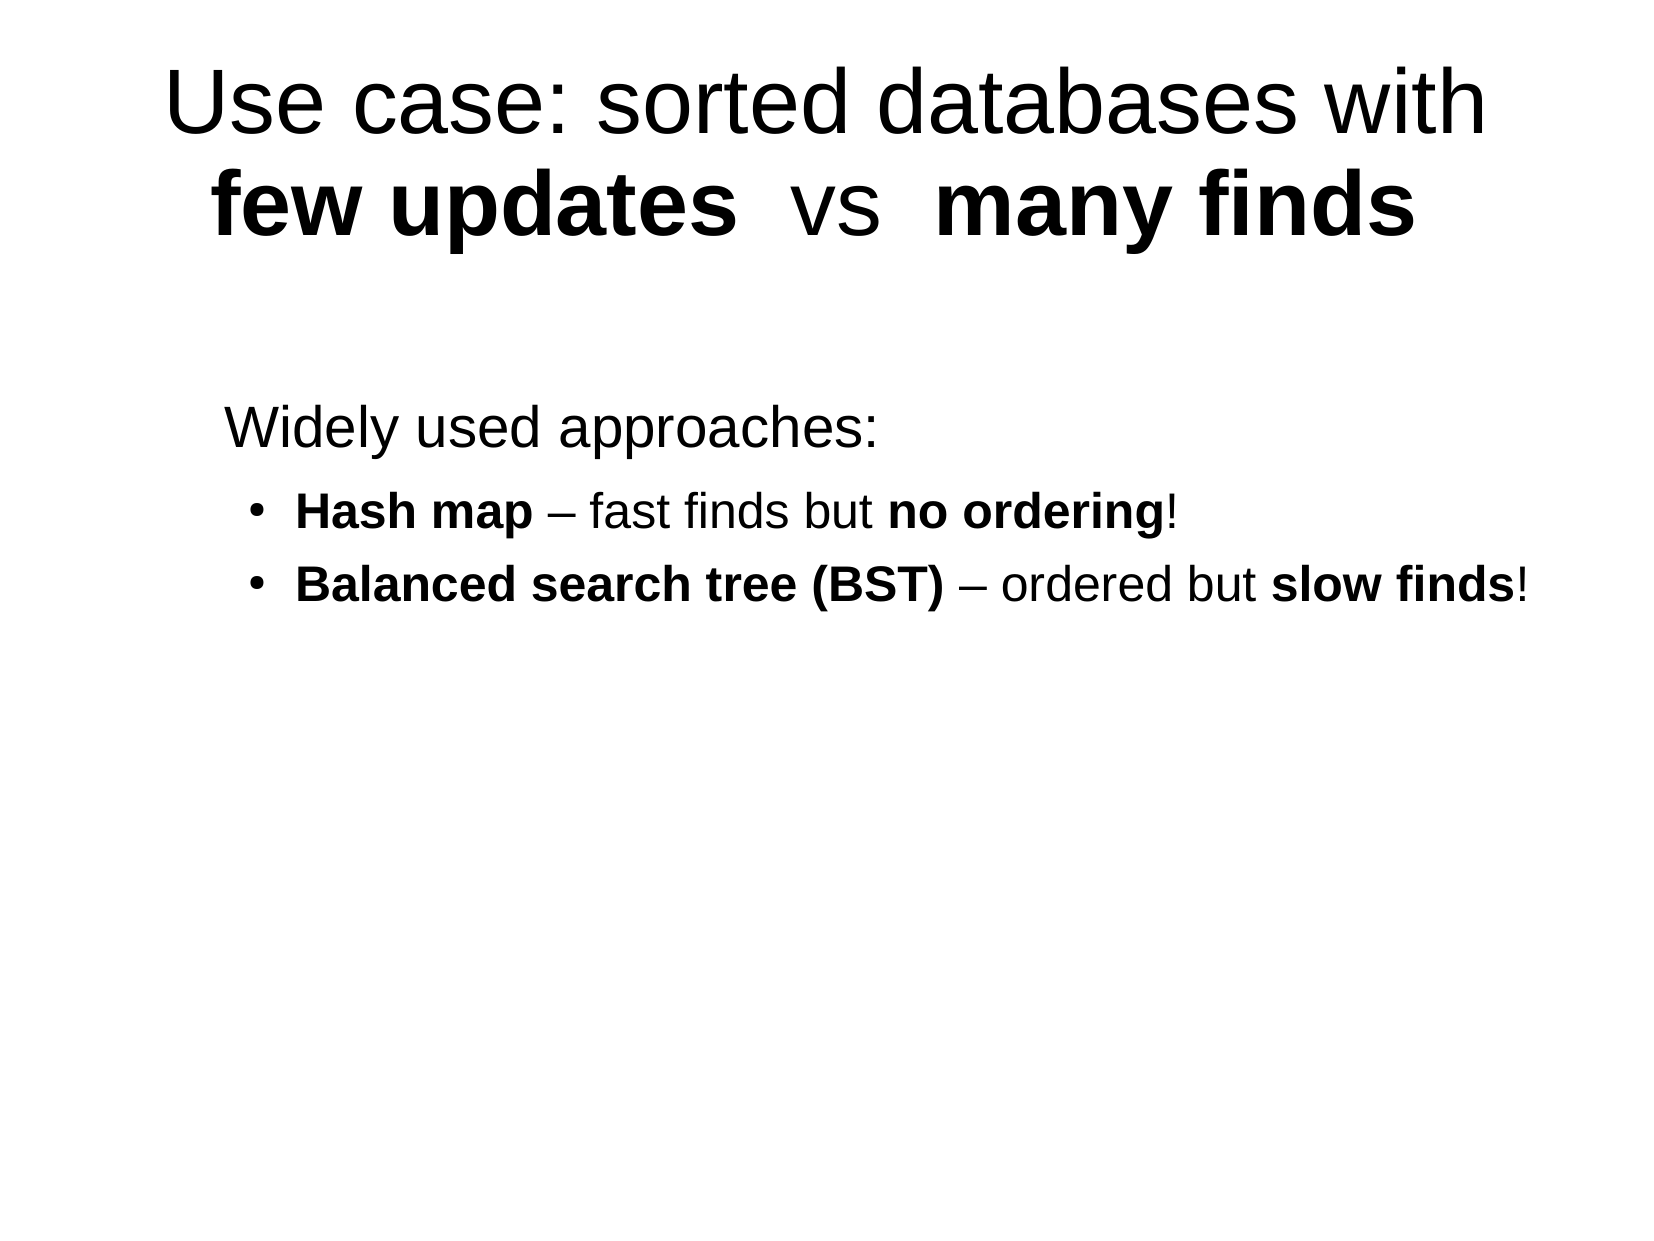

# Use case: sorted databases with few updates vs many finds
Widely used approaches:
Hash map – fast finds but no ordering!
Balanced search tree (BST) – ordered but slow finds!